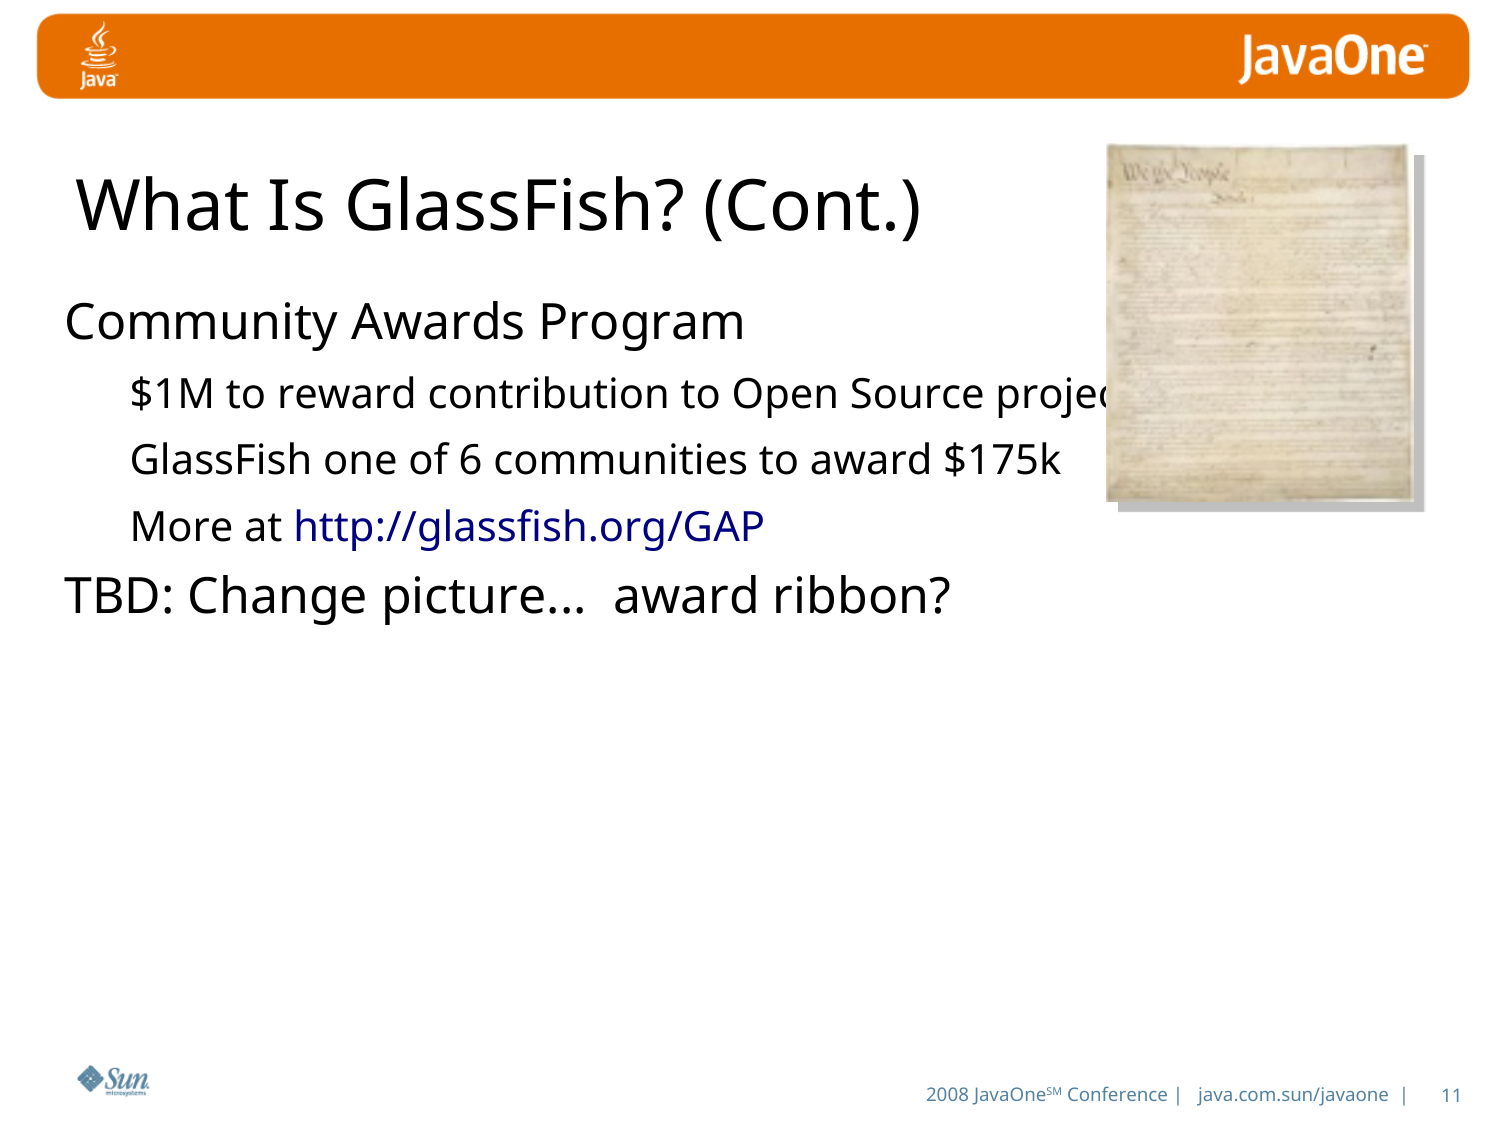

# What Is GlassFish? (Cont.)
Community Awards Program
$1M to reward contribution to Open Source projects
GlassFish one of 6 communities to award $175k
More at http://glassfish.org/GAP
TBD: Change picture... award ribbon?